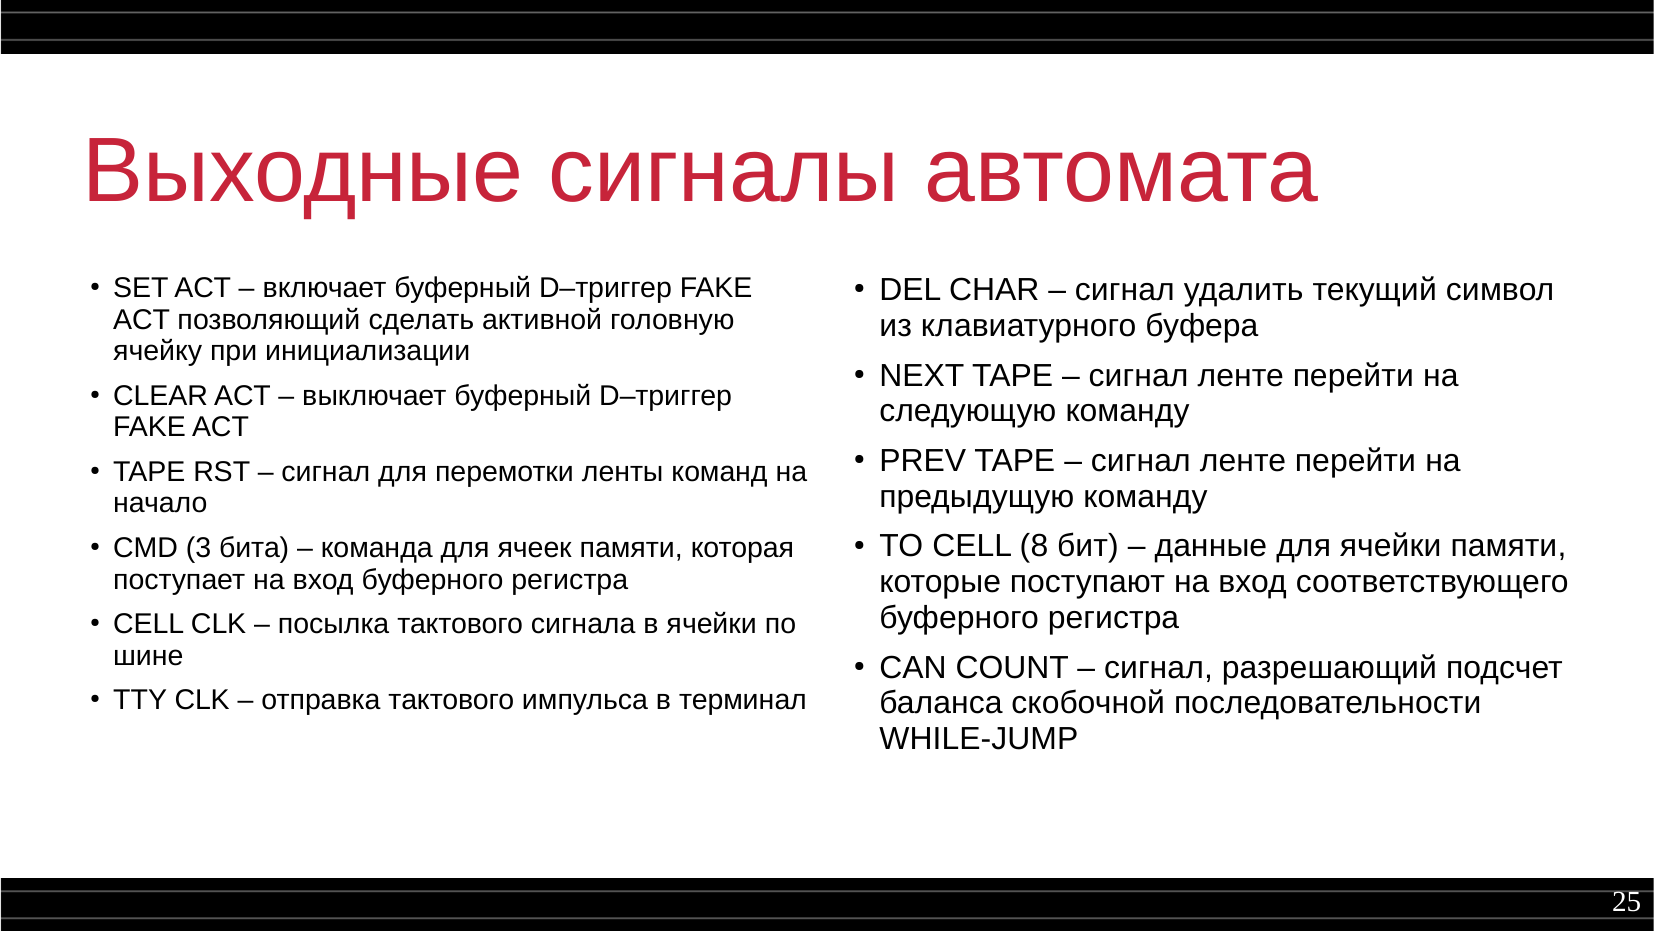

# Выходные сигналы автомата
SET ACT – включает буферный D–триггер FAKE ACT позволяющий сделать активной головную ячейку при инициализации
CLEAR ACT – выключает буферный D–триггер FAKE ACT
TAPE RST – сигнал для перемотки ленты команд на начало
CMD (3 бита) – команда для ячеек памяти, которая поступает на вход буферного регистра
CELL CLK – посылка тактового сигнала в ячейки по шине
TTY CLK – отправка тактового импульса в терминал
DEL CHAR – сигнал удалить текущий символ из клавиатурного буфера
NEXT TAPE – сигнал ленте перейти на следующую команду
PREV TAPE – сигнал ленте перейти на предыдущую команду
TO CELL (8 бит) – данные для ячейки памяти, которые поступают на вход соответствующего буферного регистра
CAN COUNT – сигнал, разрешающий подсчет баланса скобочной последовательности WHILE-JUMP